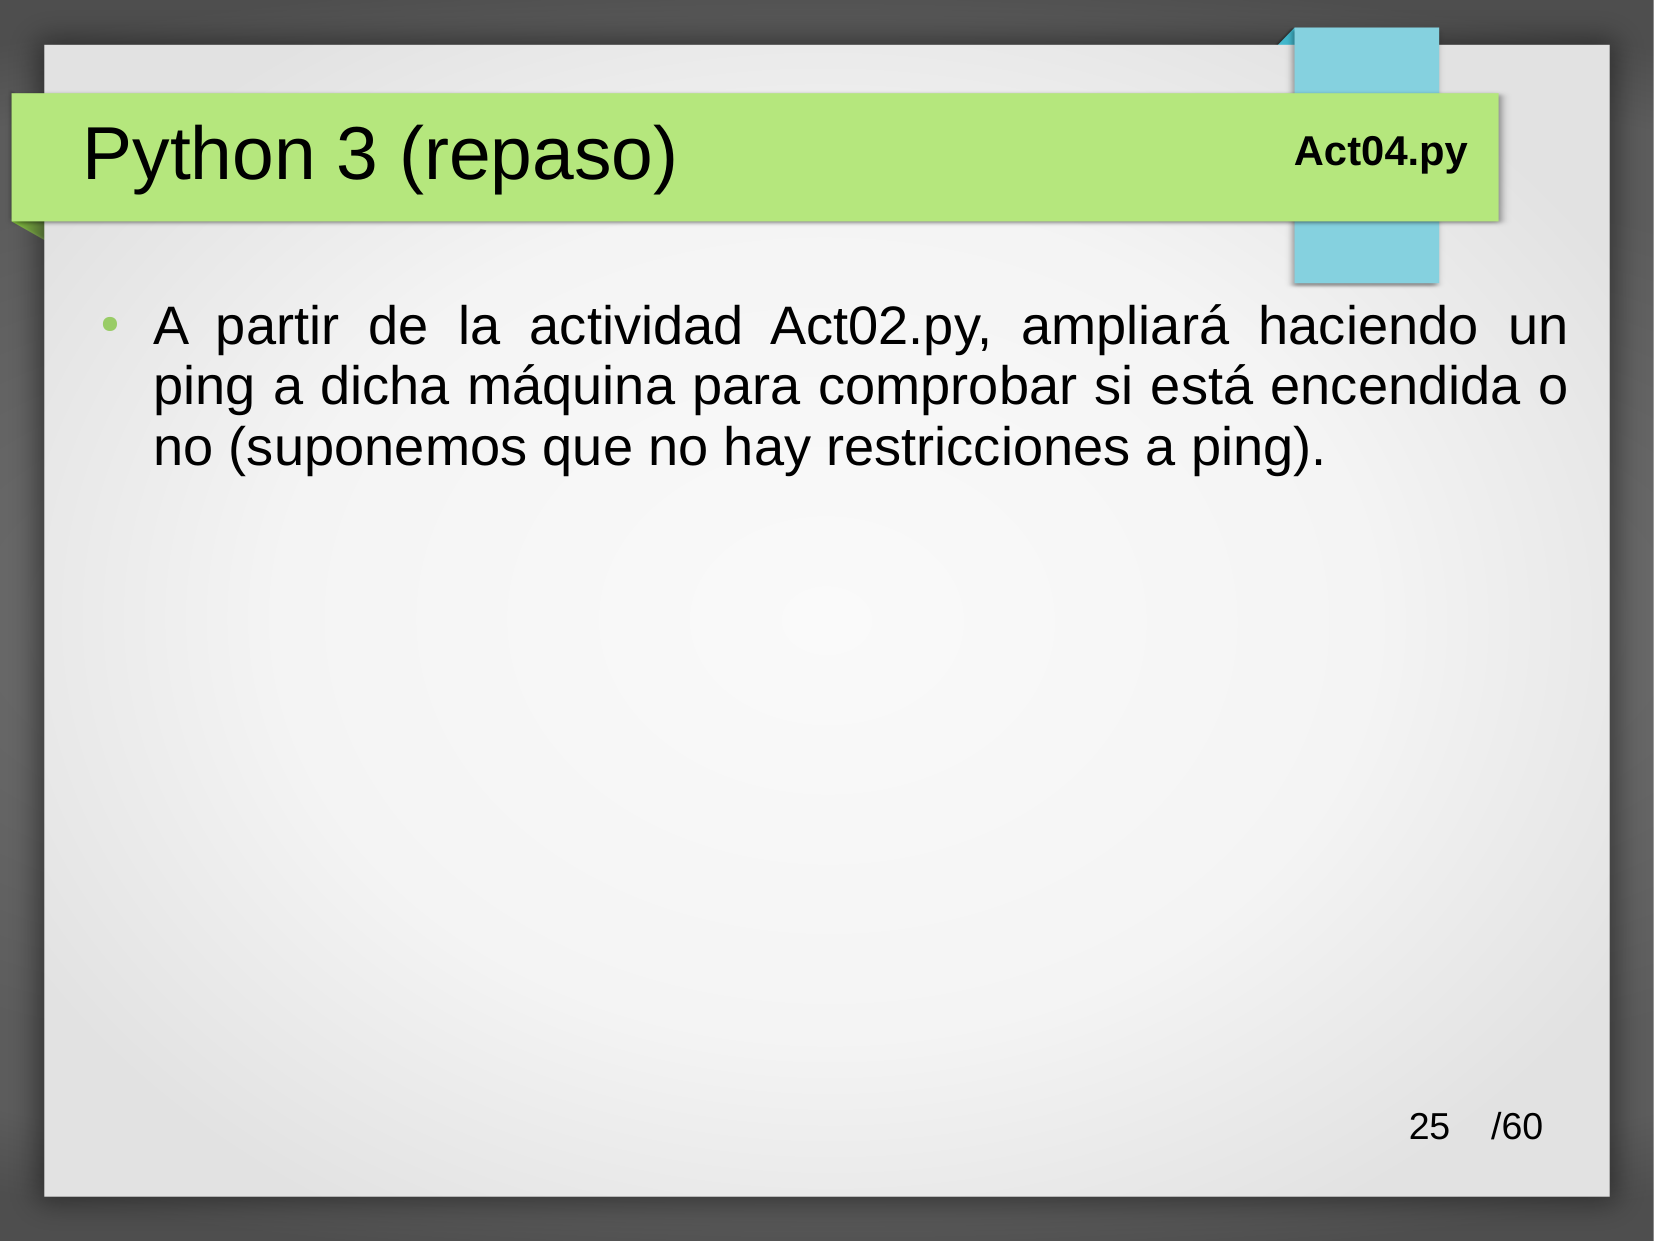

# Python 3 (repaso)
Act04.py
A partir de la actividad Act02.py, ampliará haciendo un ping a dicha máquina para comprobar si está encendida o no (suponemos que no hay restricciones a ping).
/60